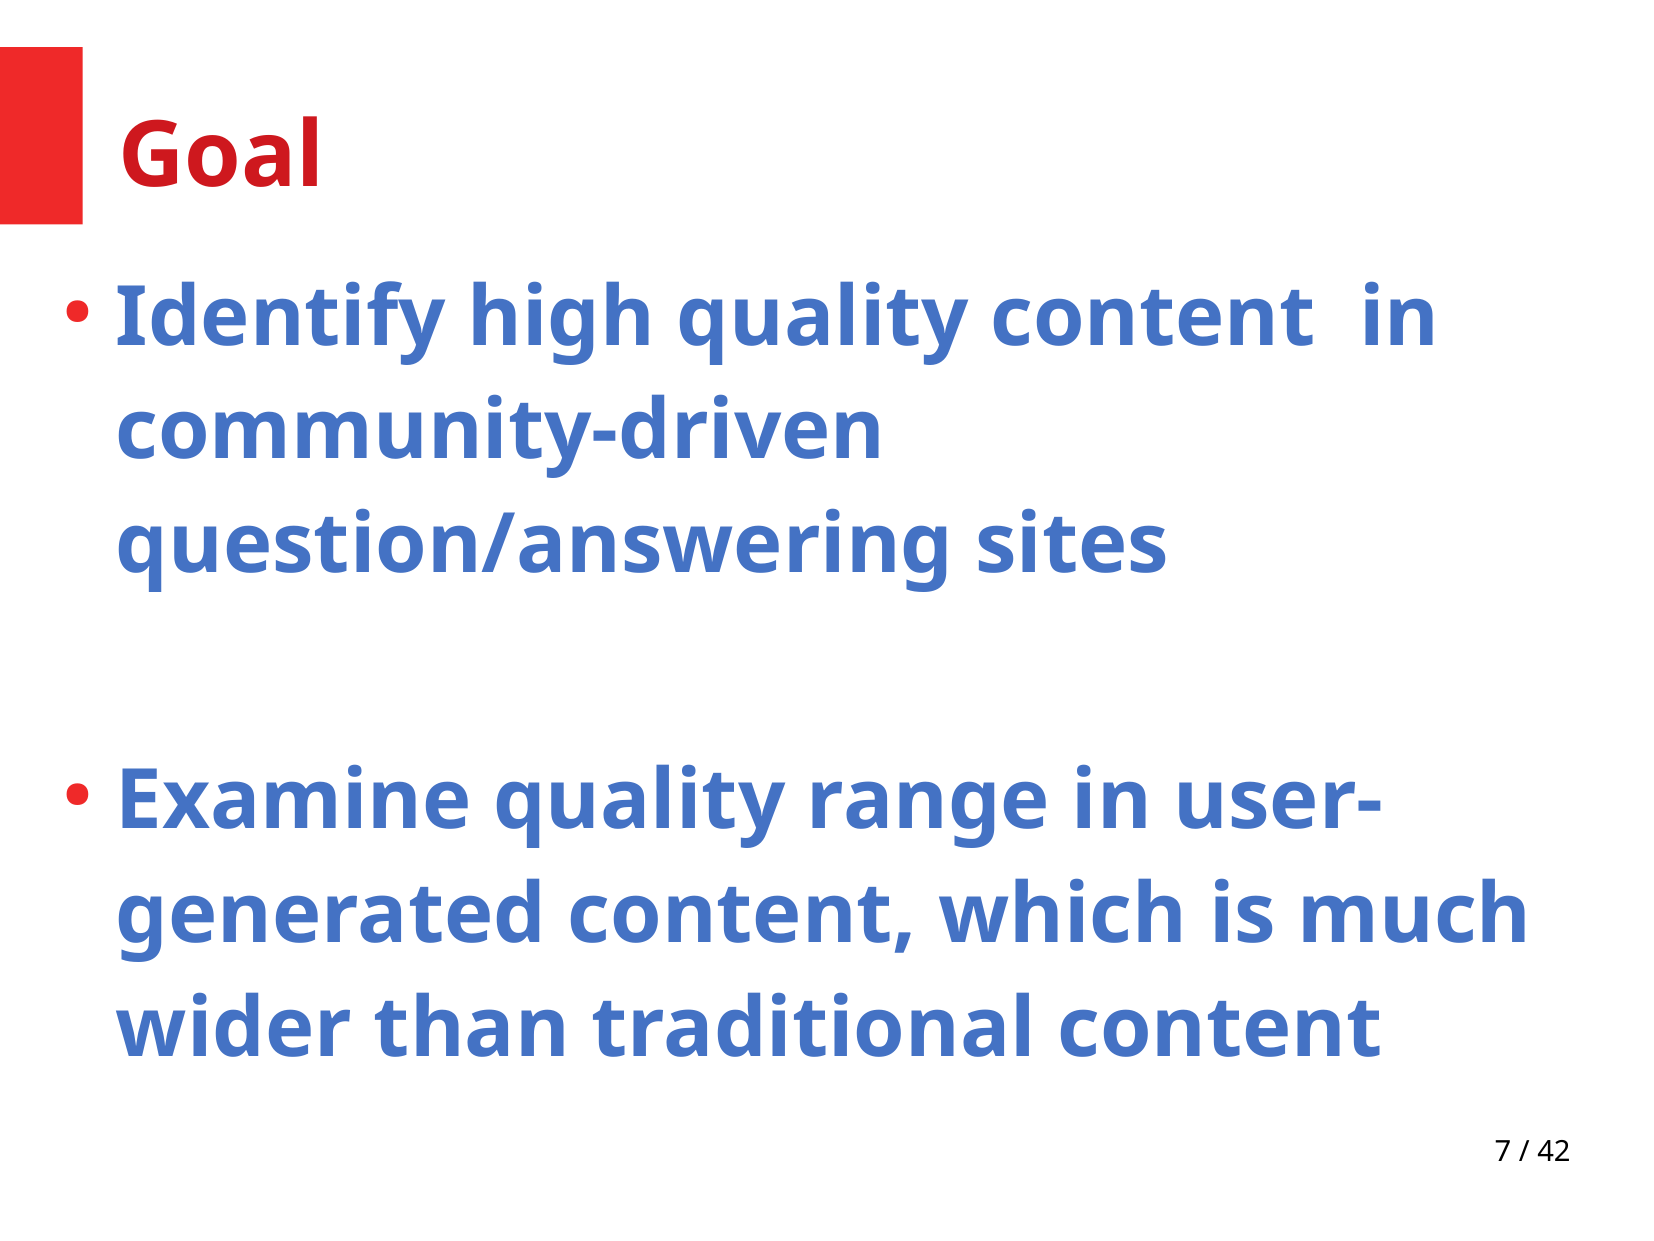

# Goal
Identify high quality content in community-driven question/answering sites
Examine quality range in user-generated content, which is much wider than traditional content
Utilizing additional sources in the content
1. Link analysis
2. User-to-document relations
3. User-to-User relations
7